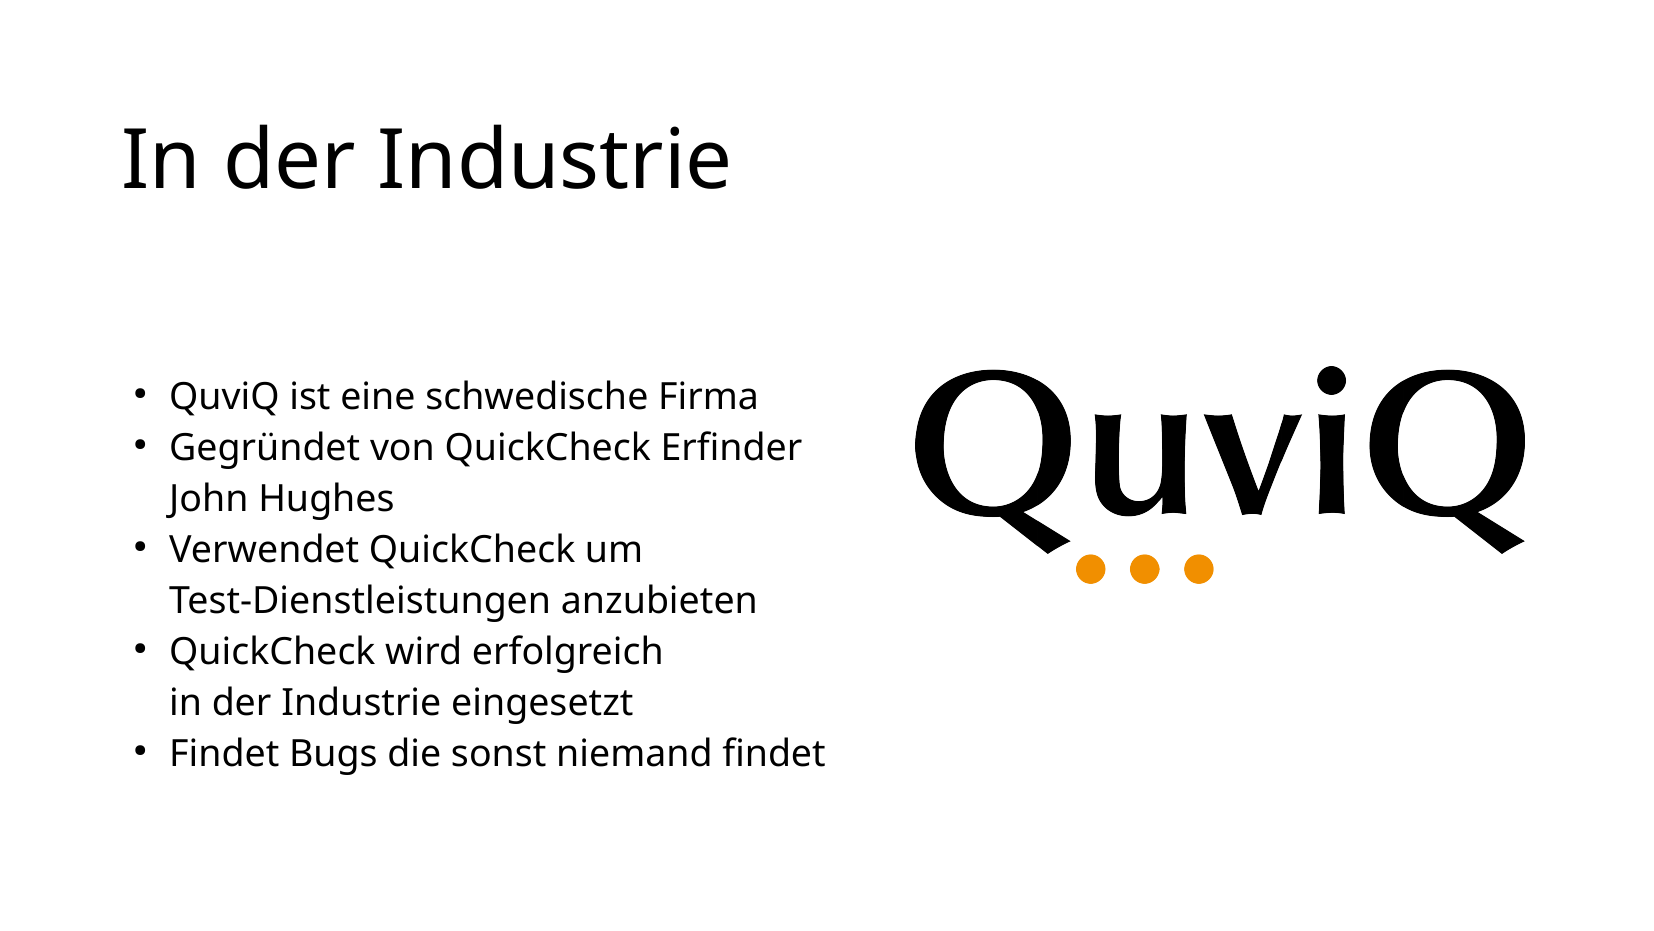

In der Industrie
QuviQ ist eine schwedische Firma
Gegründet von QuickCheck Erfinder
John Hughes
Verwendet QuickCheck um
Test-Dienstleistungen anzubieten
QuickCheck wird erfolgreich
in der Industrie eingesetzt
Findet Bugs die sonst niemand findet